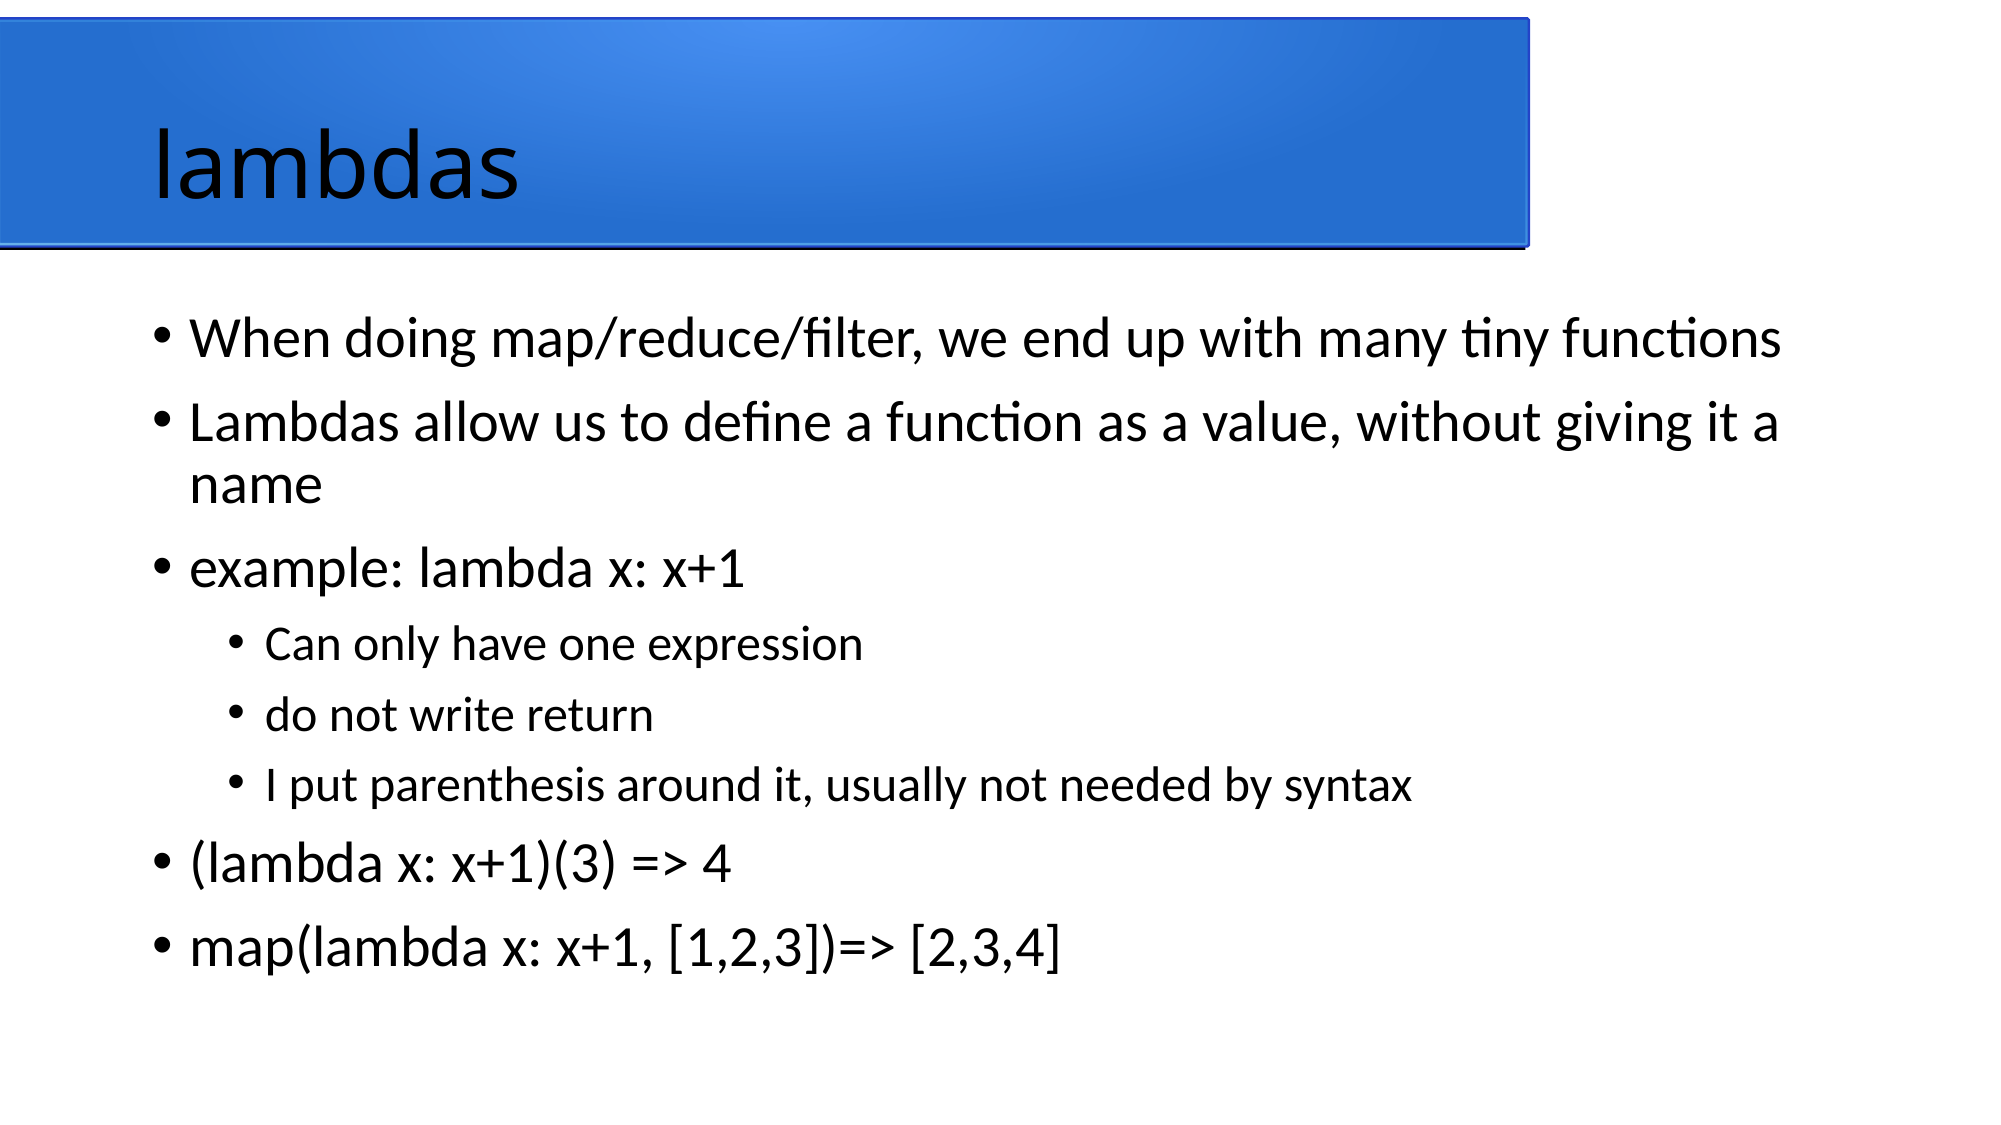

# lambdas
When doing map/reduce/filter, we end up with many tiny functions
Lambdas allow us to define a function as a value, without giving it a name
example: lambda x: x+1
Can only have one expression
do not write return
I put parenthesis around it, usually not needed by syntax
(lambda x: x+1)(3) => 4
map(lambda x: x+1, [1,2,3])=> [2,3,4]